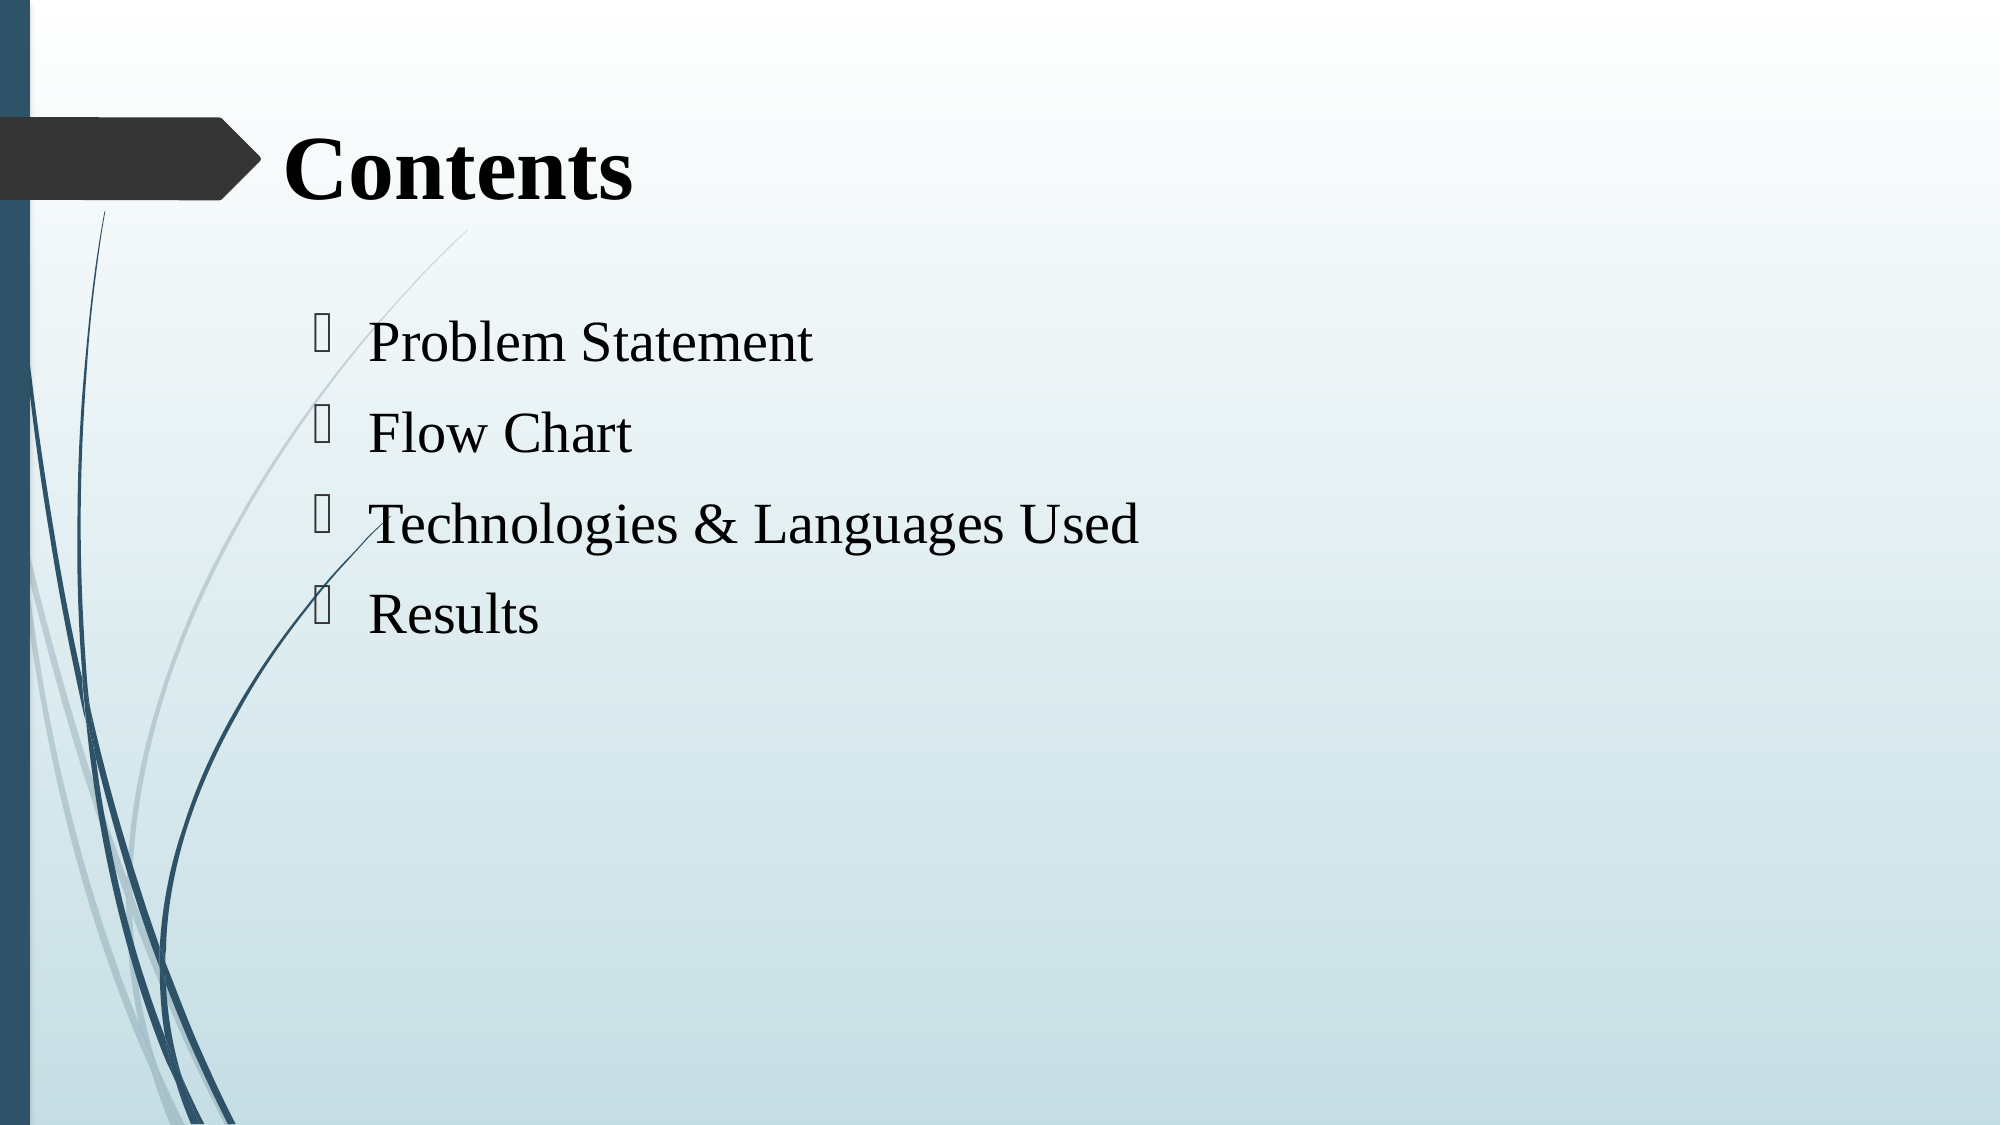

# Contents
Problem Statement
Flow Chart
Technologies & Languages Used
Results